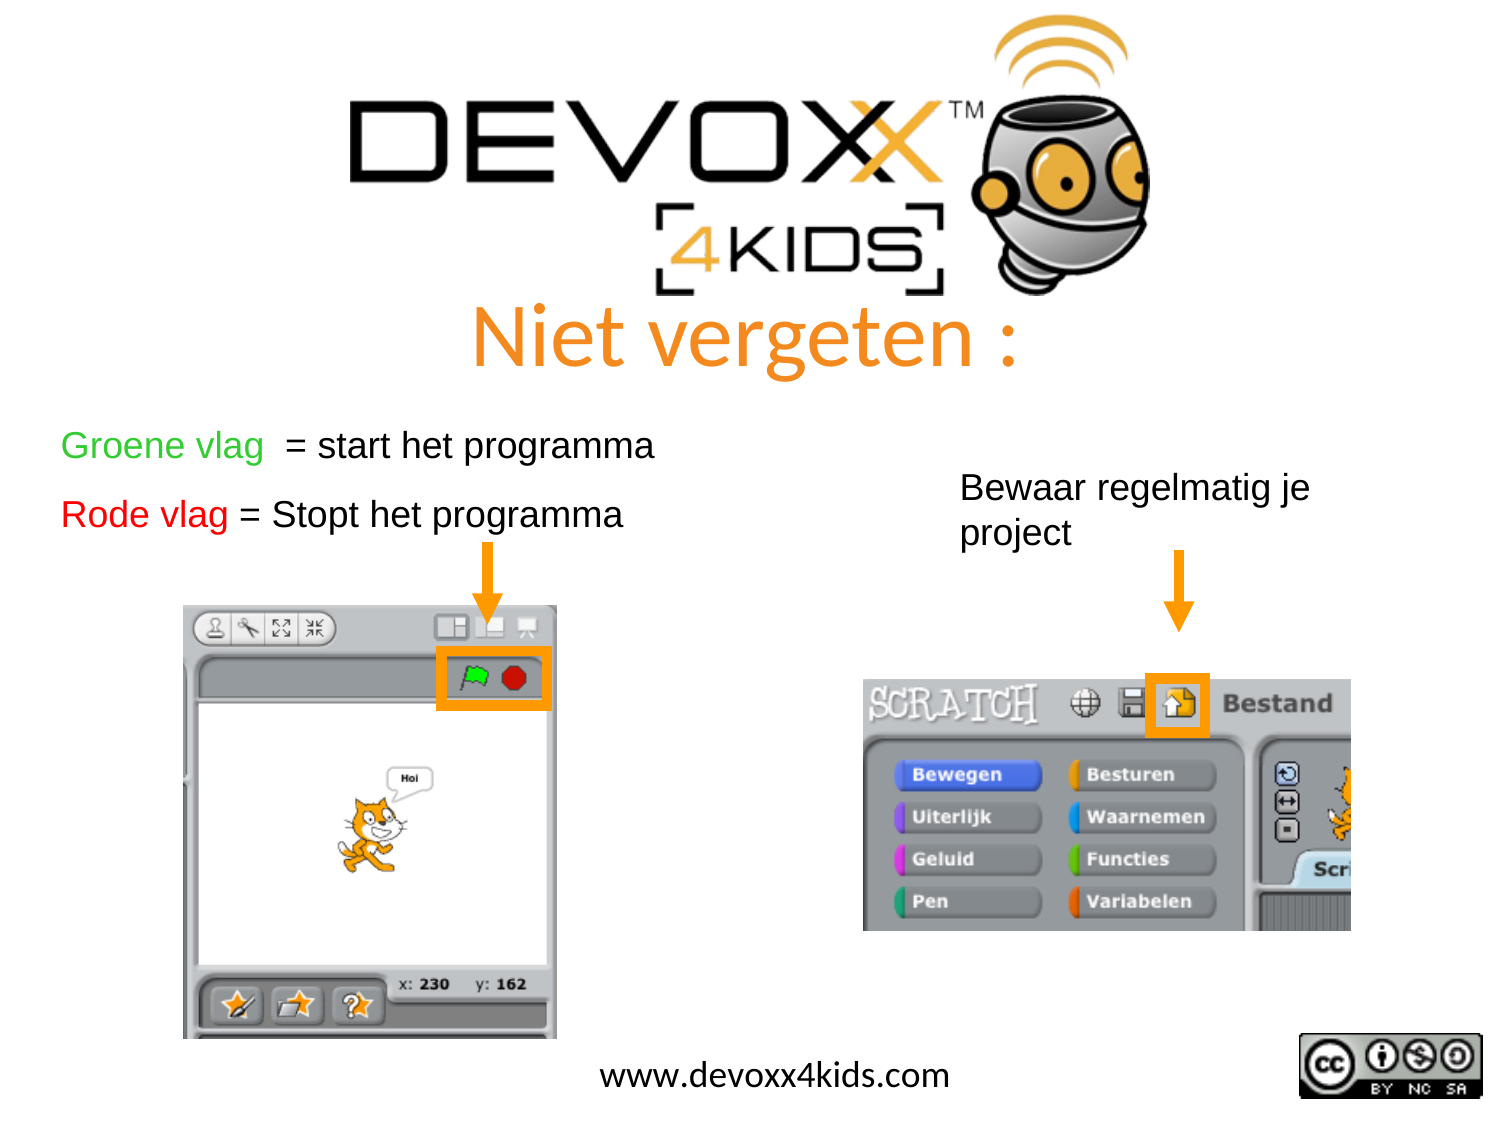

# Niet vergeten :
Groene vlag = start het programma
Rode vlag = Stopt het programma
Bewaar regelmatig je project